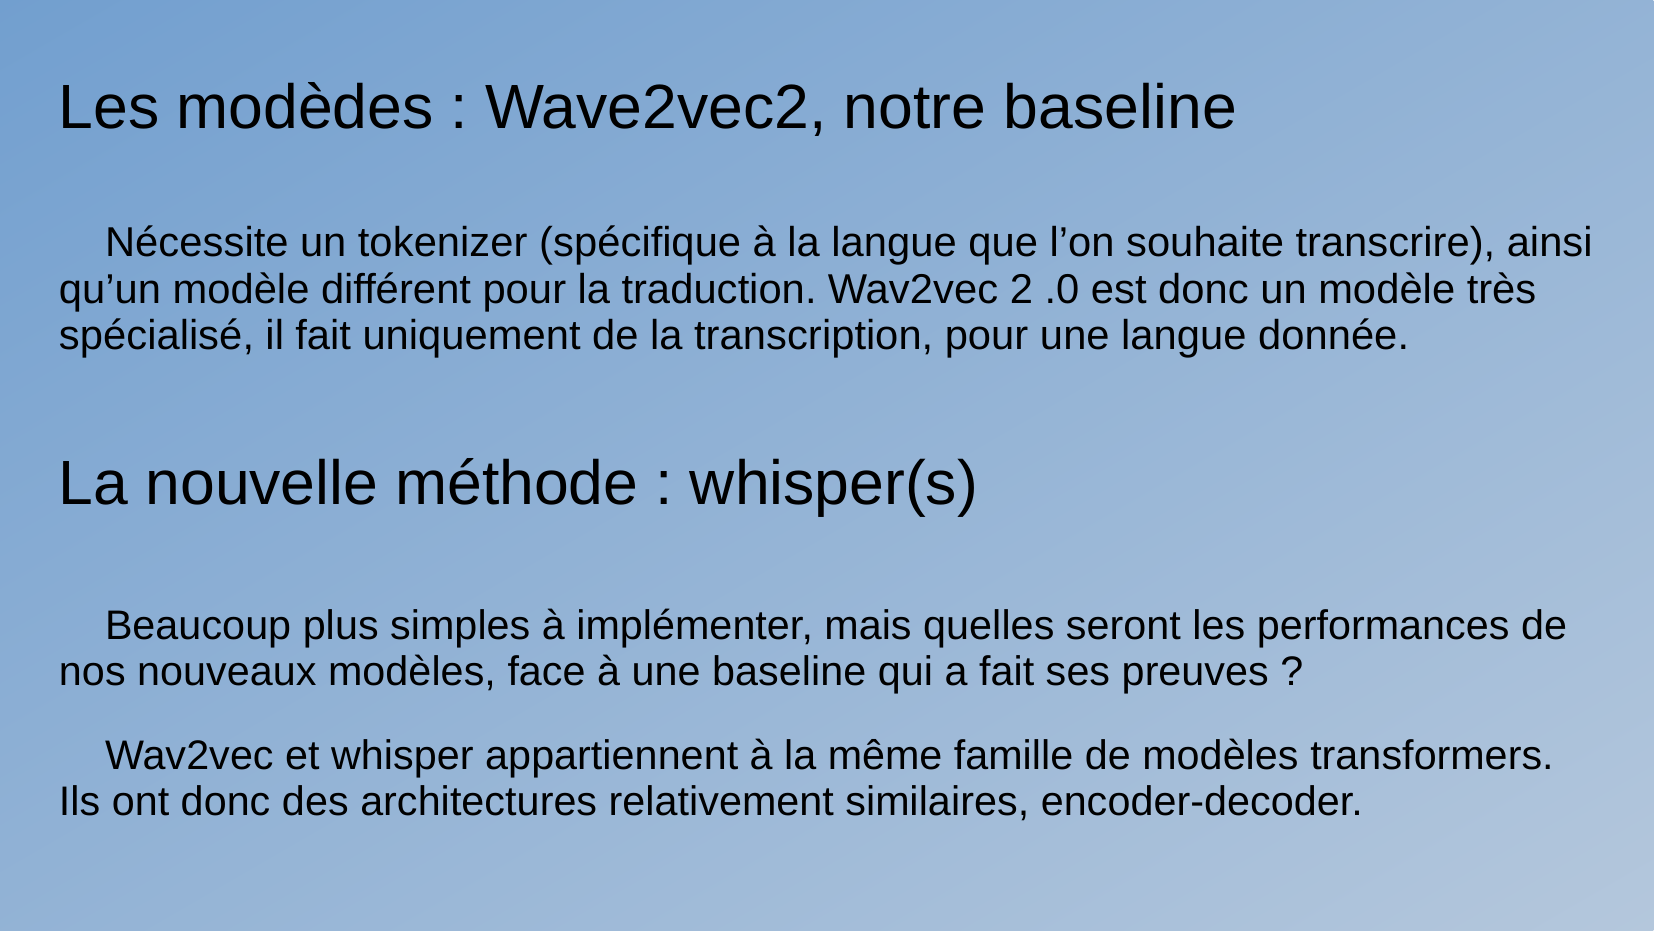

# Les modèdes : Wave2vec2, notre baseline
 Nécessite un tokenizer (spécifique à la langue que l’on souhaite transcrire), ainsi qu’un modèle différent pour la traduction. Wav2vec 2 .0 est donc un modèle très spécialisé, il fait uniquement de la transcription, pour une langue donnée.
La nouvelle méthode : whisper(s)
 Beaucoup plus simples à implémenter, mais quelles seront les performances de nos nouveaux modèles, face à une baseline qui a fait ses preuves ?
 Wav2vec et whisper appartiennent à la même famille de modèles transformers. Ils ont donc des architectures relativement similaires, encoder-decoder.